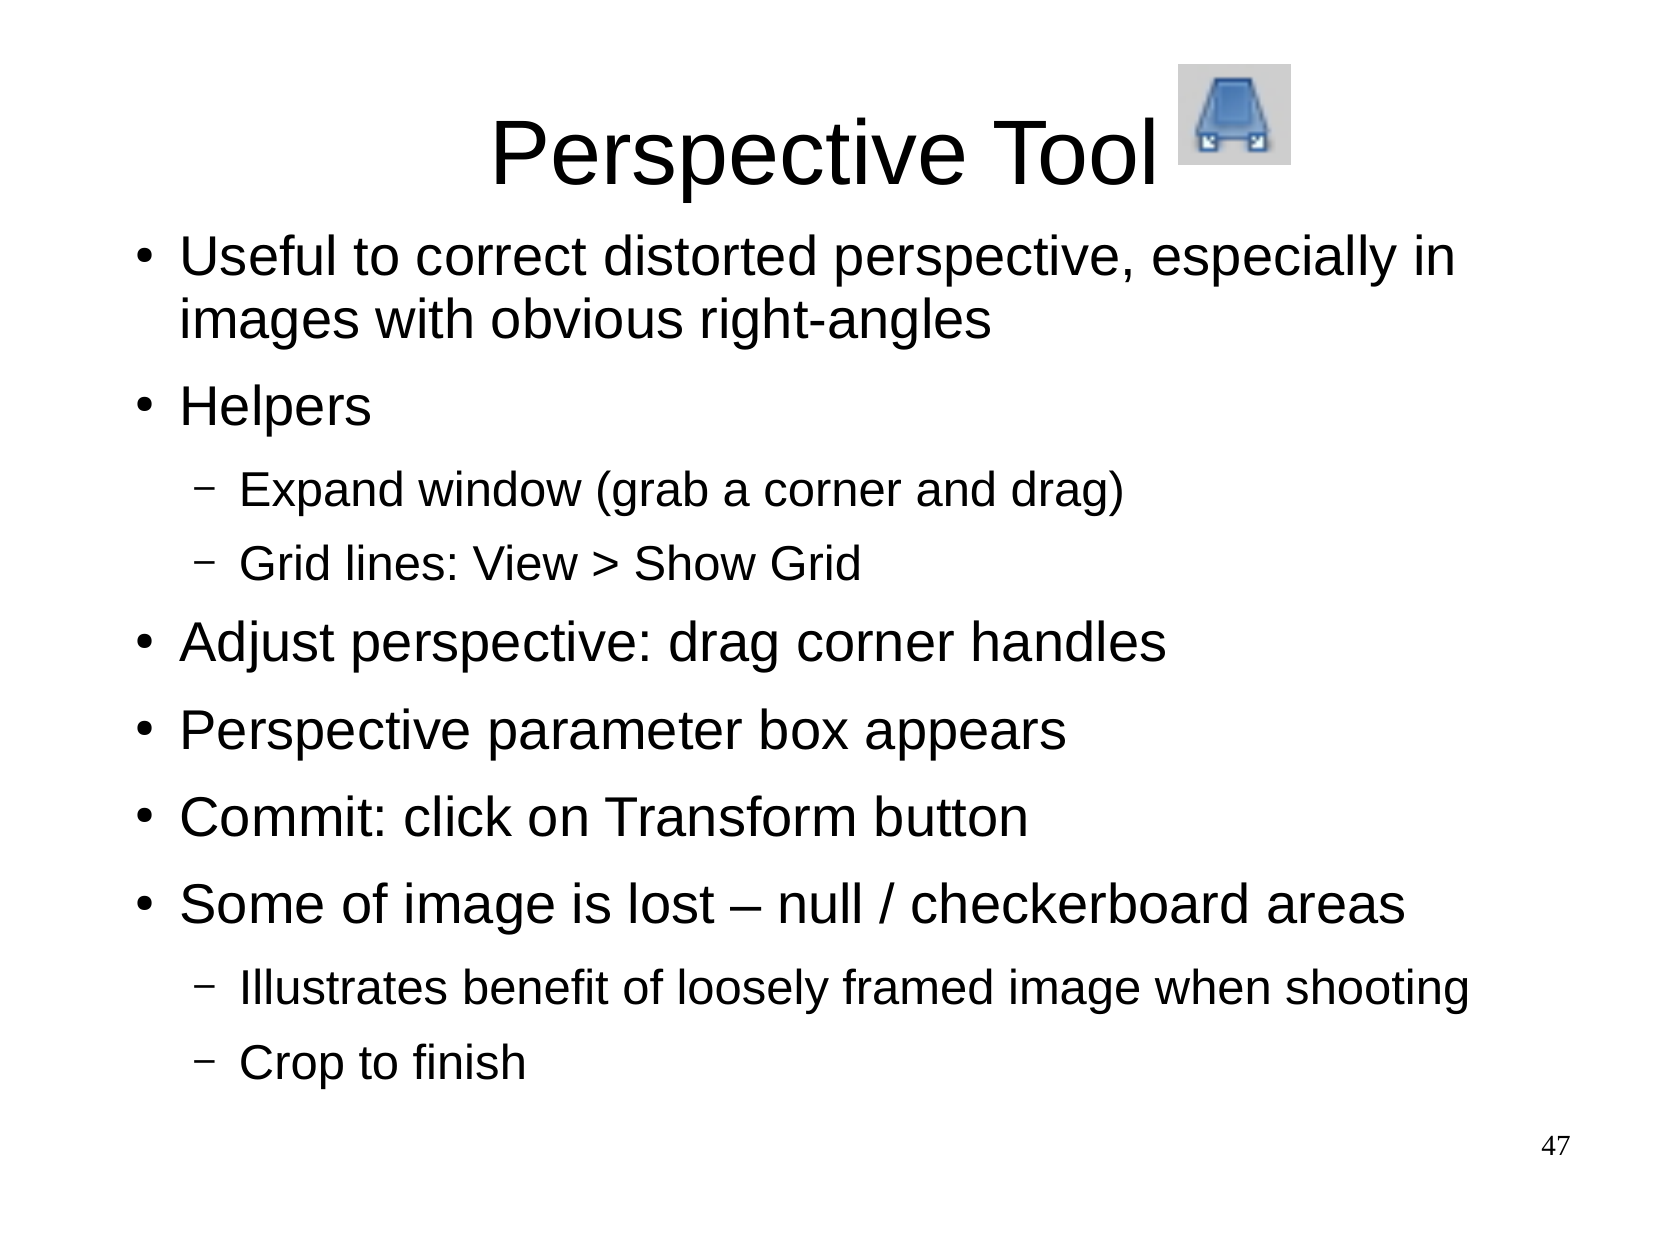

# Perspective Tool
Useful to correct distorted perspective, especially in images with obvious right-angles
Helpers
Expand window (grab a corner and drag)
Grid lines: View > Show Grid
Adjust perspective: drag corner handles
Perspective parameter box appears
Commit: click on Transform button
Some of image is lost – null / checkerboard areas
Illustrates benefit of loosely framed image when shooting
Crop to finish
47